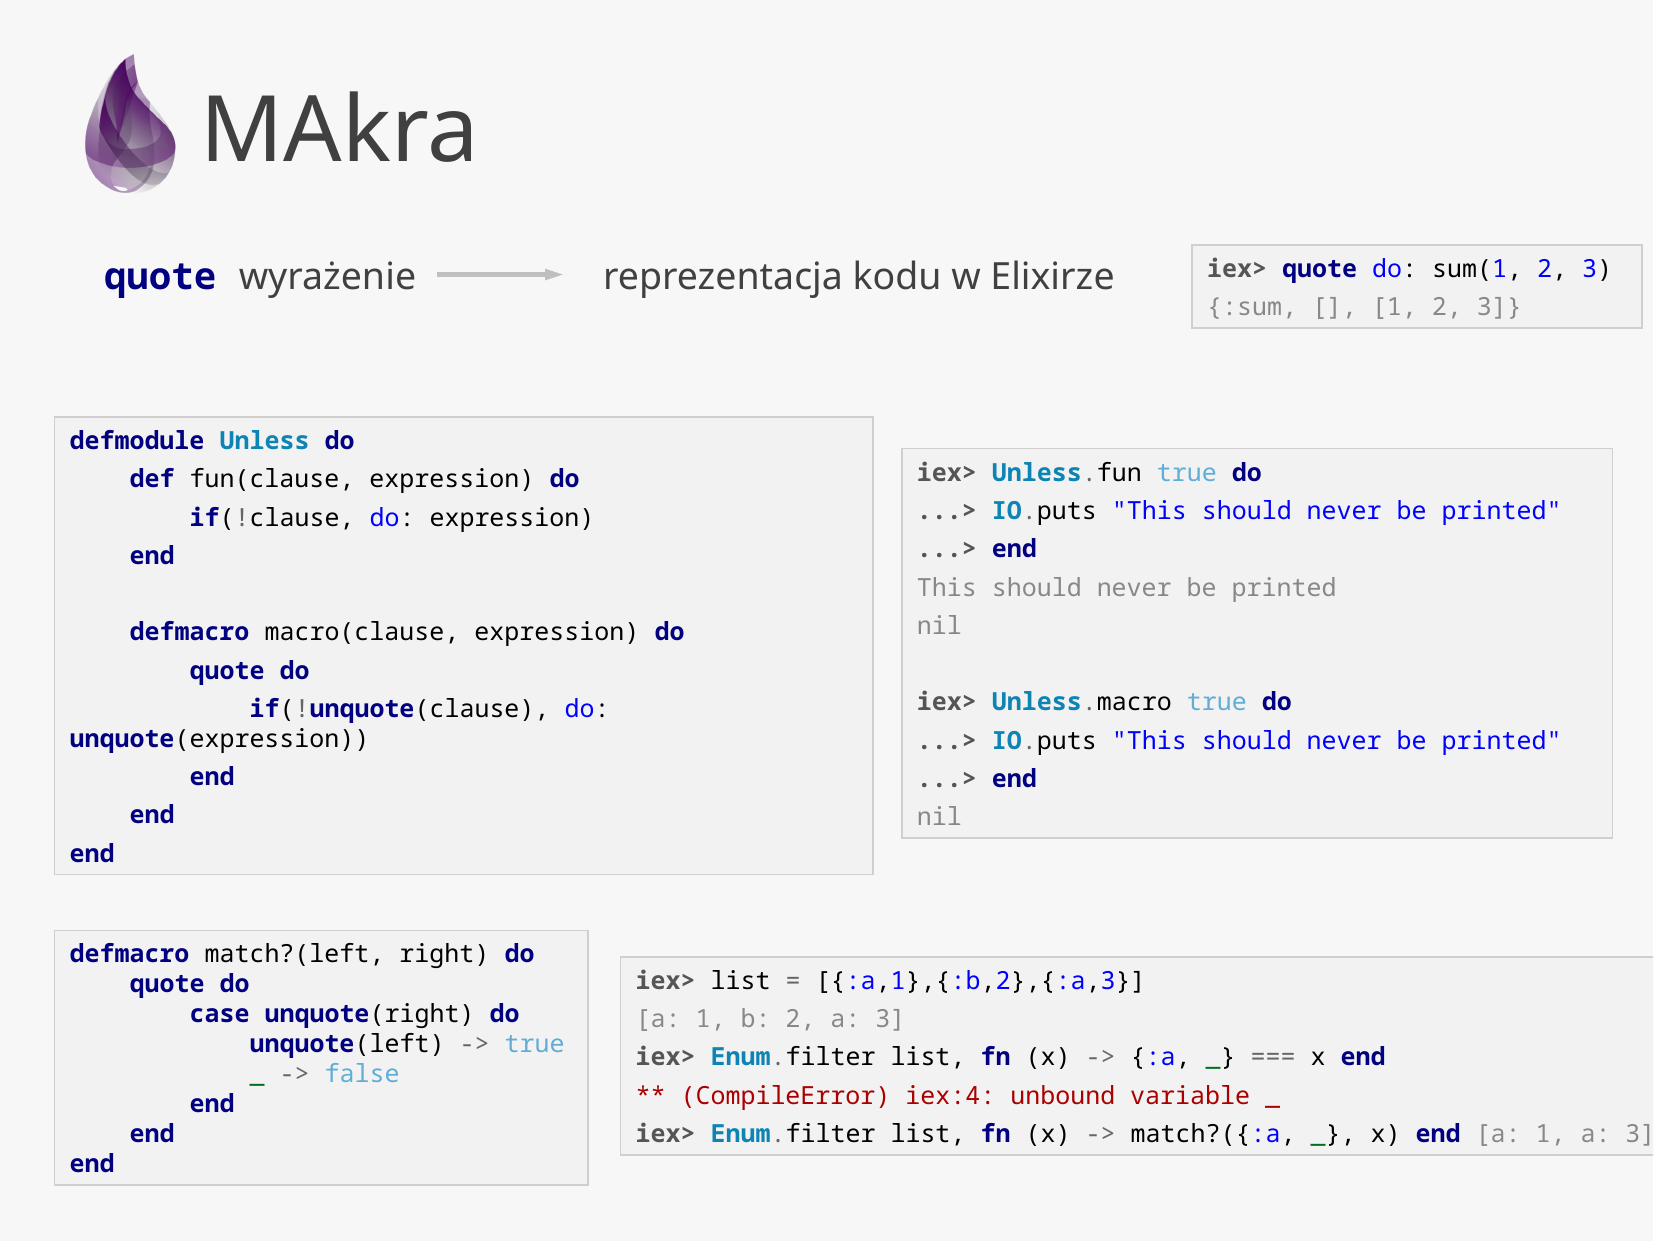

# MAkra
reprezentacja kodu w Elixirze
quote wyrażenie
iex> quote do: sum(1, 2, 3)
{:sum, [], [1, 2, 3]}
defmodule Unless do
 def fun(clause, expression) do
 if(!clause, do: expression)
 end
 defmacro macro(clause, expression) do
 quote do
 if(!unquote(clause), do: unquote(expression))
 end
 end
end
iex> Unless.fun true do
...> IO.puts "This should never be printed"
...> end
This should never be printed
nil
iex> Unless.macro true do
...> IO.puts "This should never be printed"
...> end
nil
defmacro match?(left, right) do
 quote do
 case unquote(right) do
 unquote(left) -> true
 _ -> false
 end
 end
end
iex> list = [{:a,1},{:b,2},{:a,3}]
[a: 1, b: 2, a: 3]
iex> Enum.filter list, fn (x) -> {:a, _} === x end
** (CompileError) iex:4: unbound variable _
iex> Enum.filter list, fn (x) -> match?({:a, _}, x) end [a: 1, a: 3]